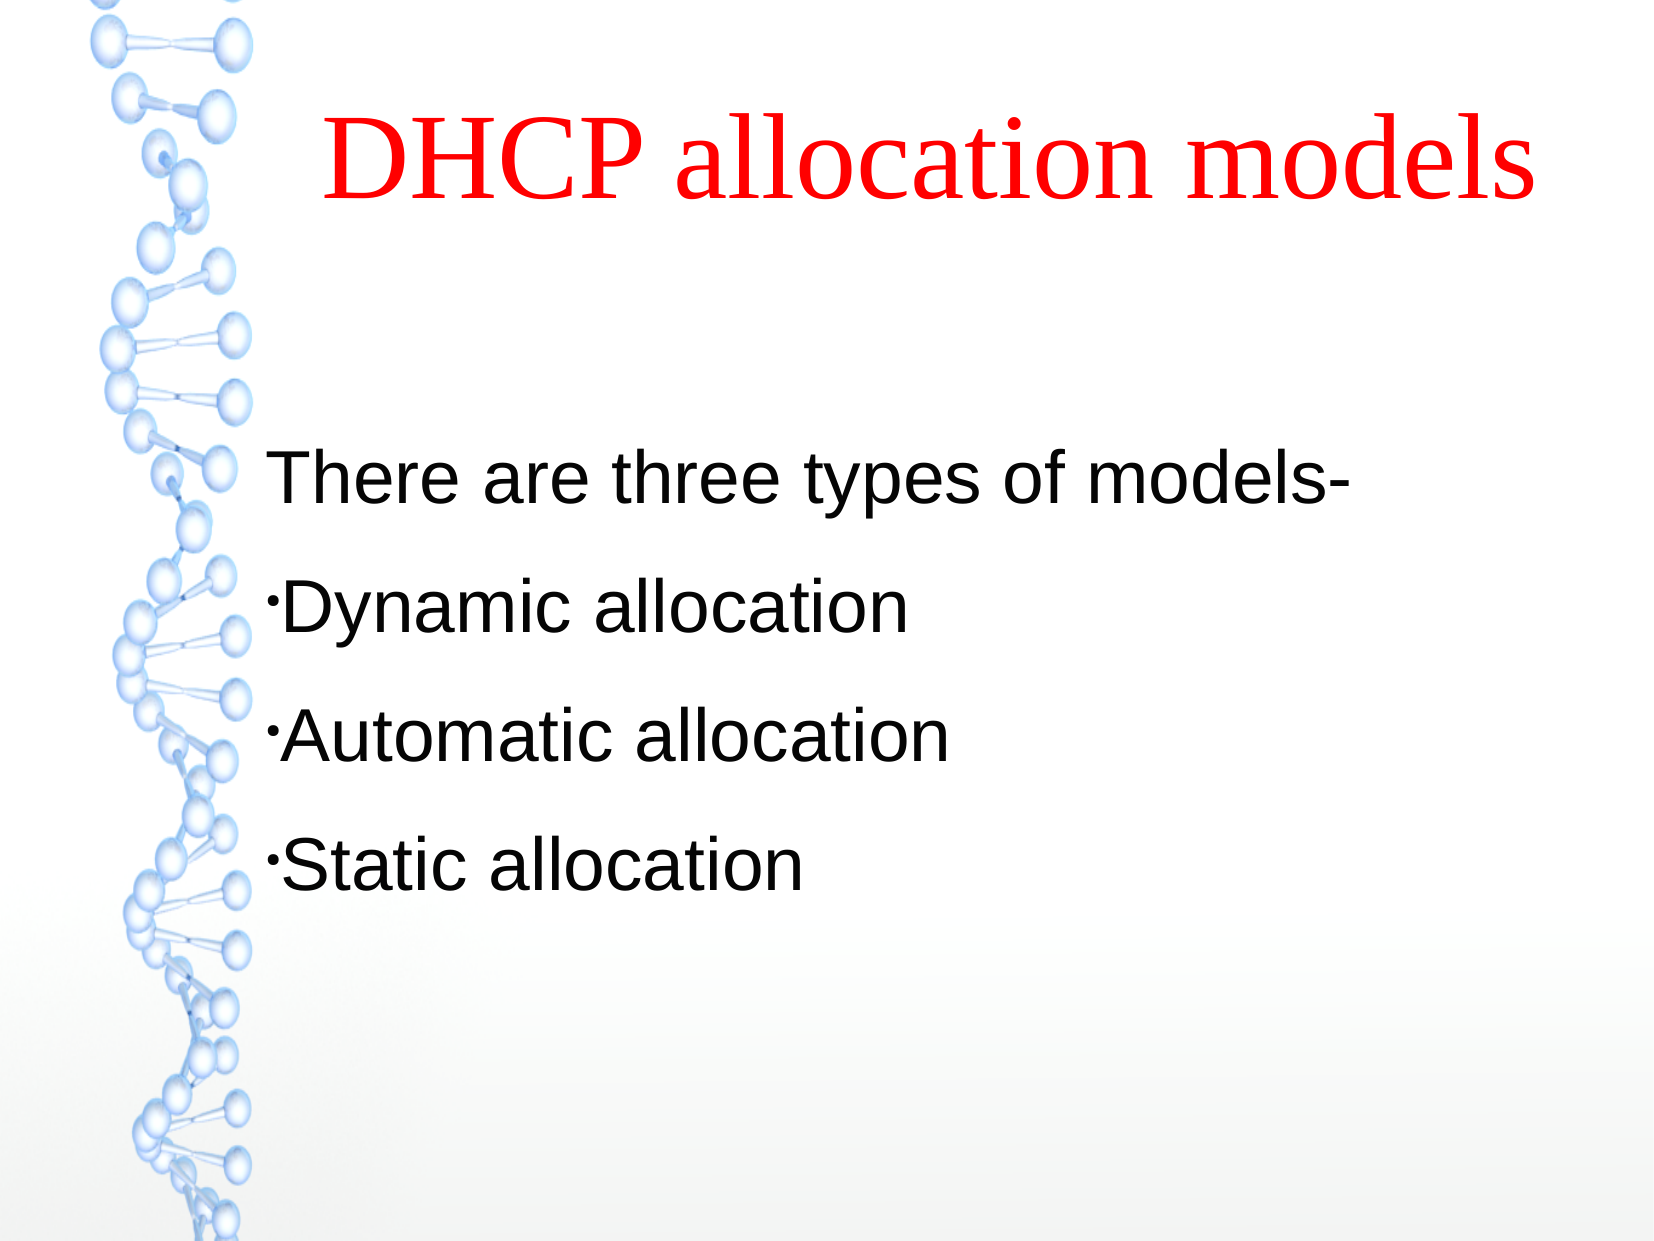

# DHCP allocation models
There are three types of models-
Dynamic allocation
Automatic allocation
Static allocation